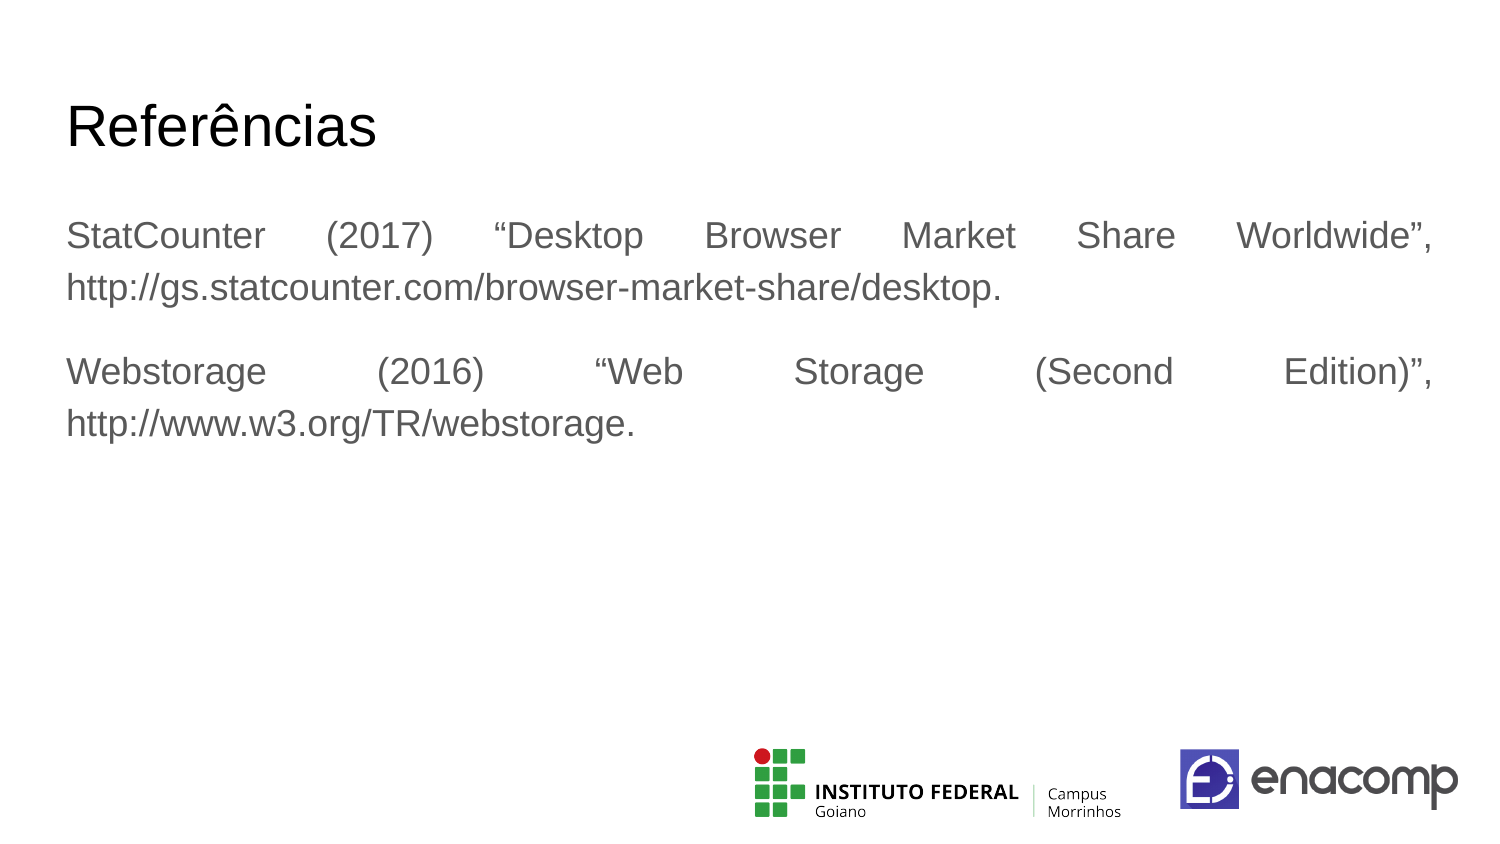

# Referências
StatCounter (2017) “Desktop Browser Market Share Worldwide”, http://gs.statcounter.com/browser-market-share/desktop.
Webstorage (2016) “Web Storage (Second Edition)”, http://www.w3.org/TR/webstorage.